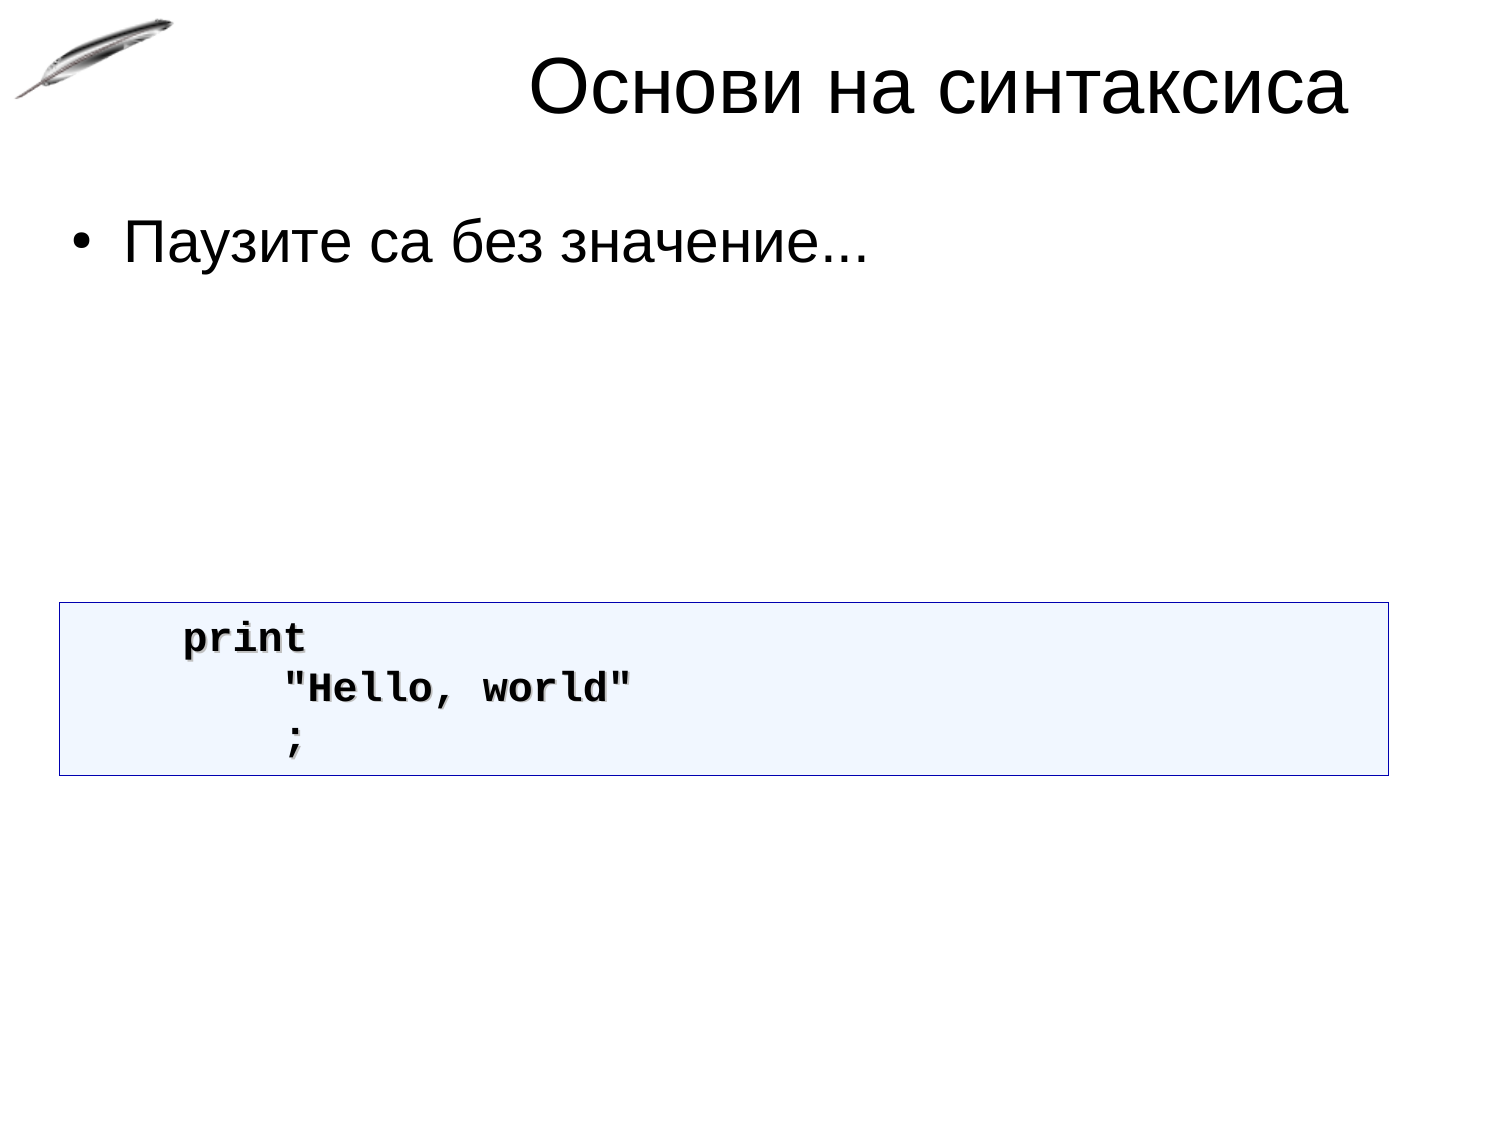

# Основи на синтаксиса
Паузите са без значение...
 print
 "Hello, world"
 ;